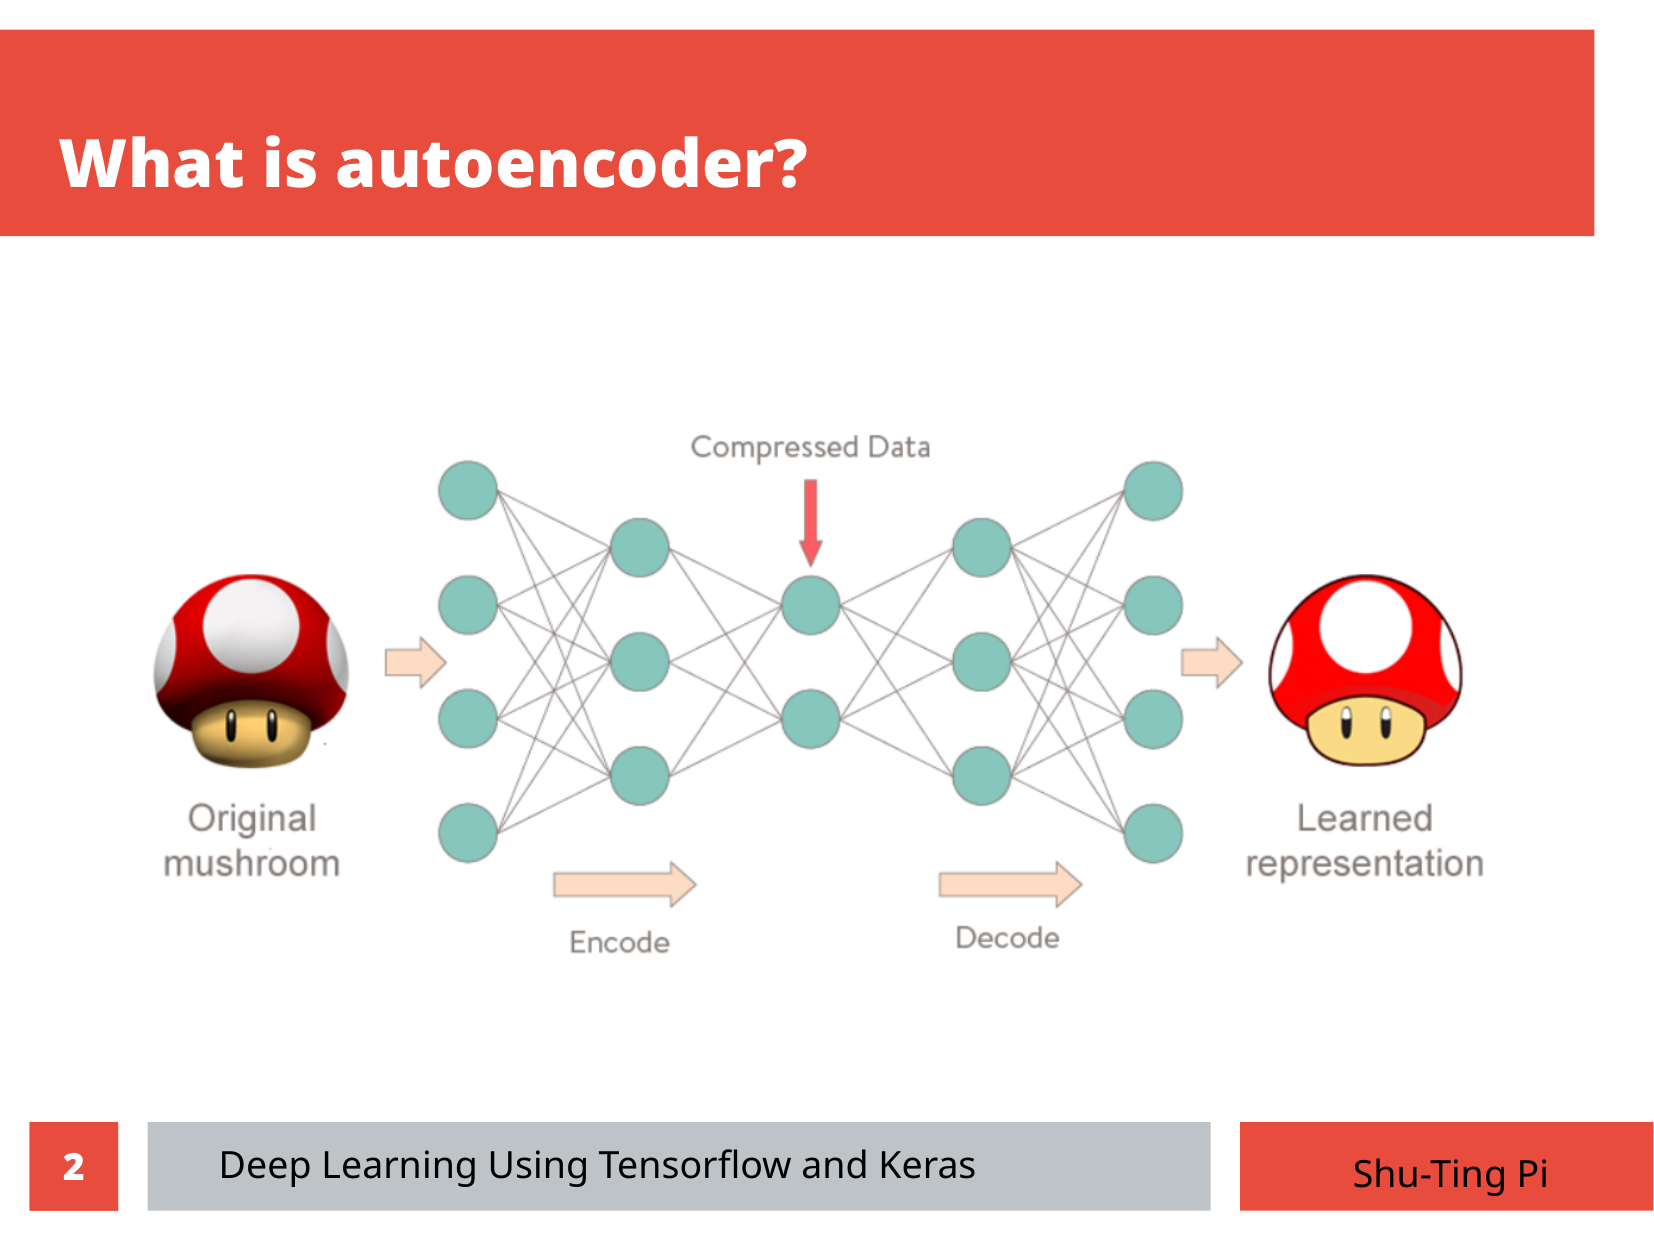

# What is autoencoder?
2
Deep Learning Using Tensorflow and Keras
Shu-Ting Pi